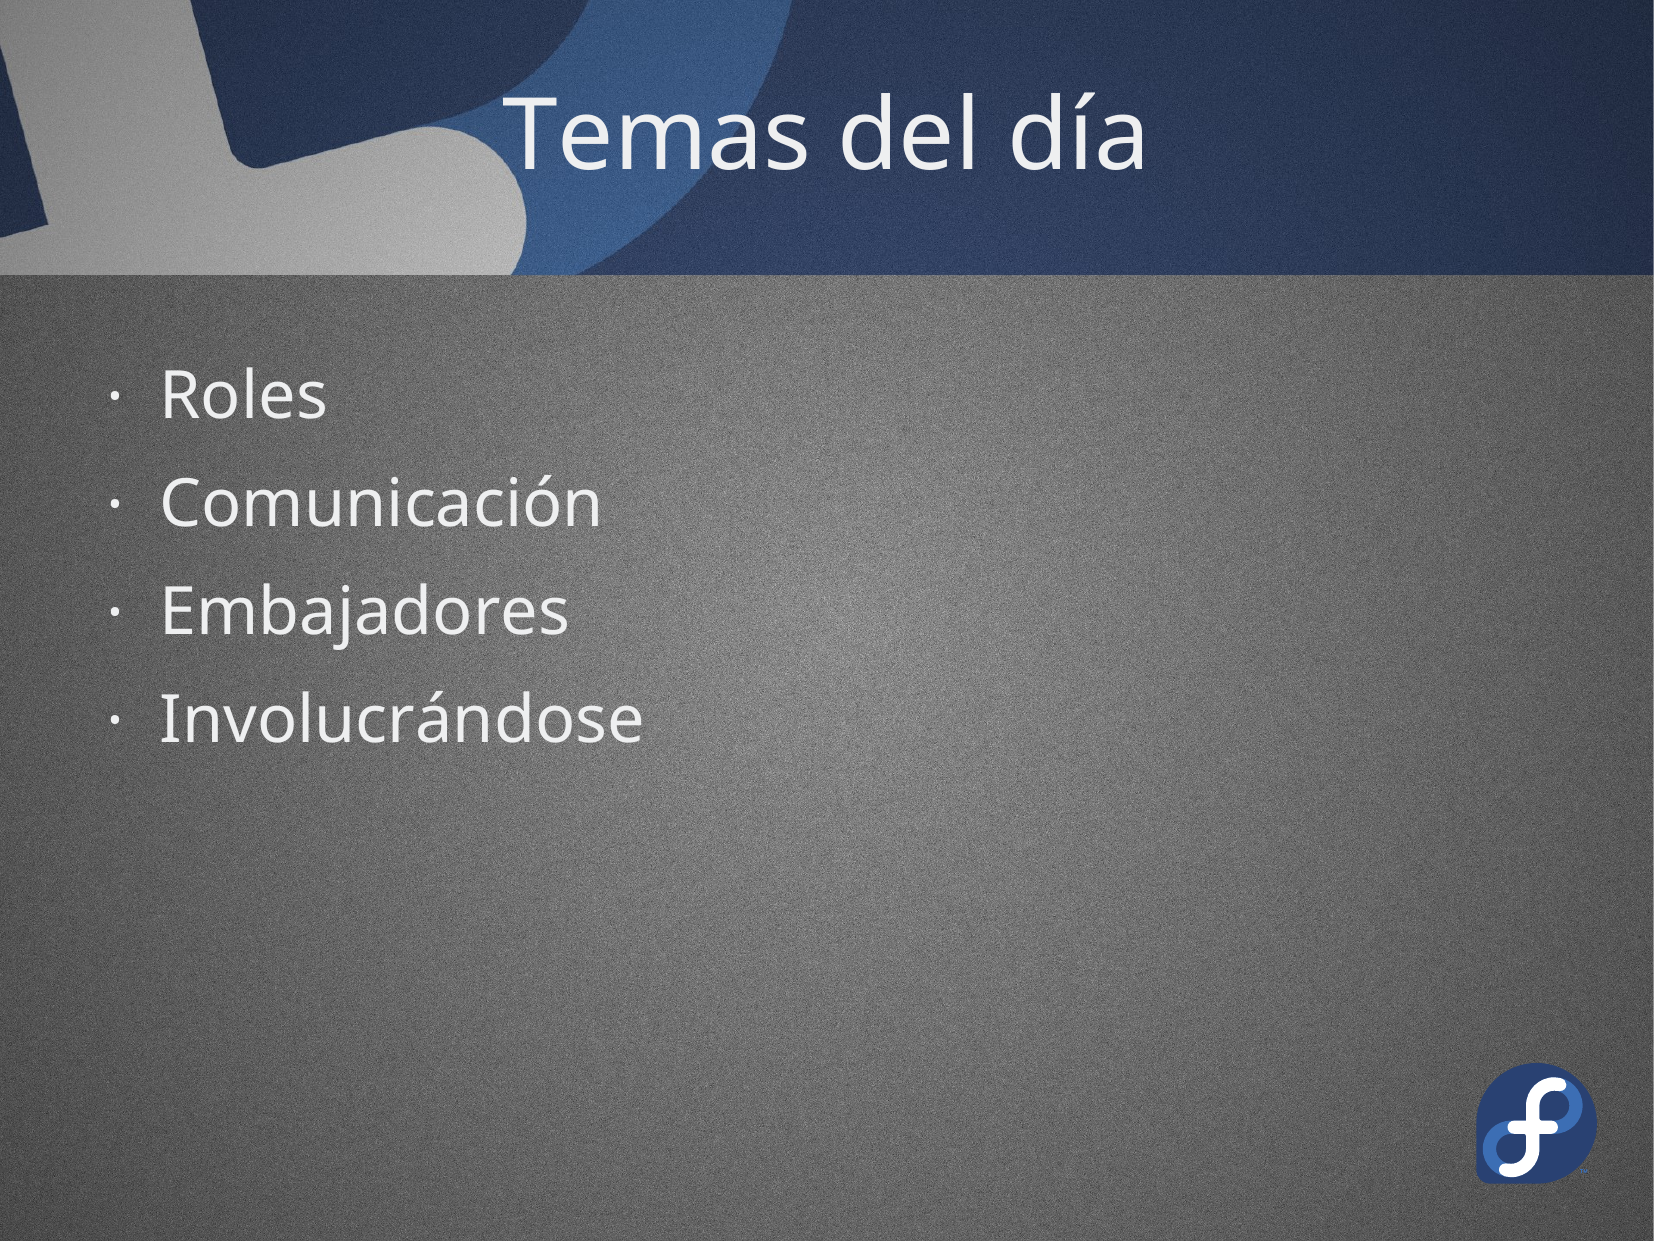

Temas del día
Roles
Comunicación
Embajadores
Involucrándose